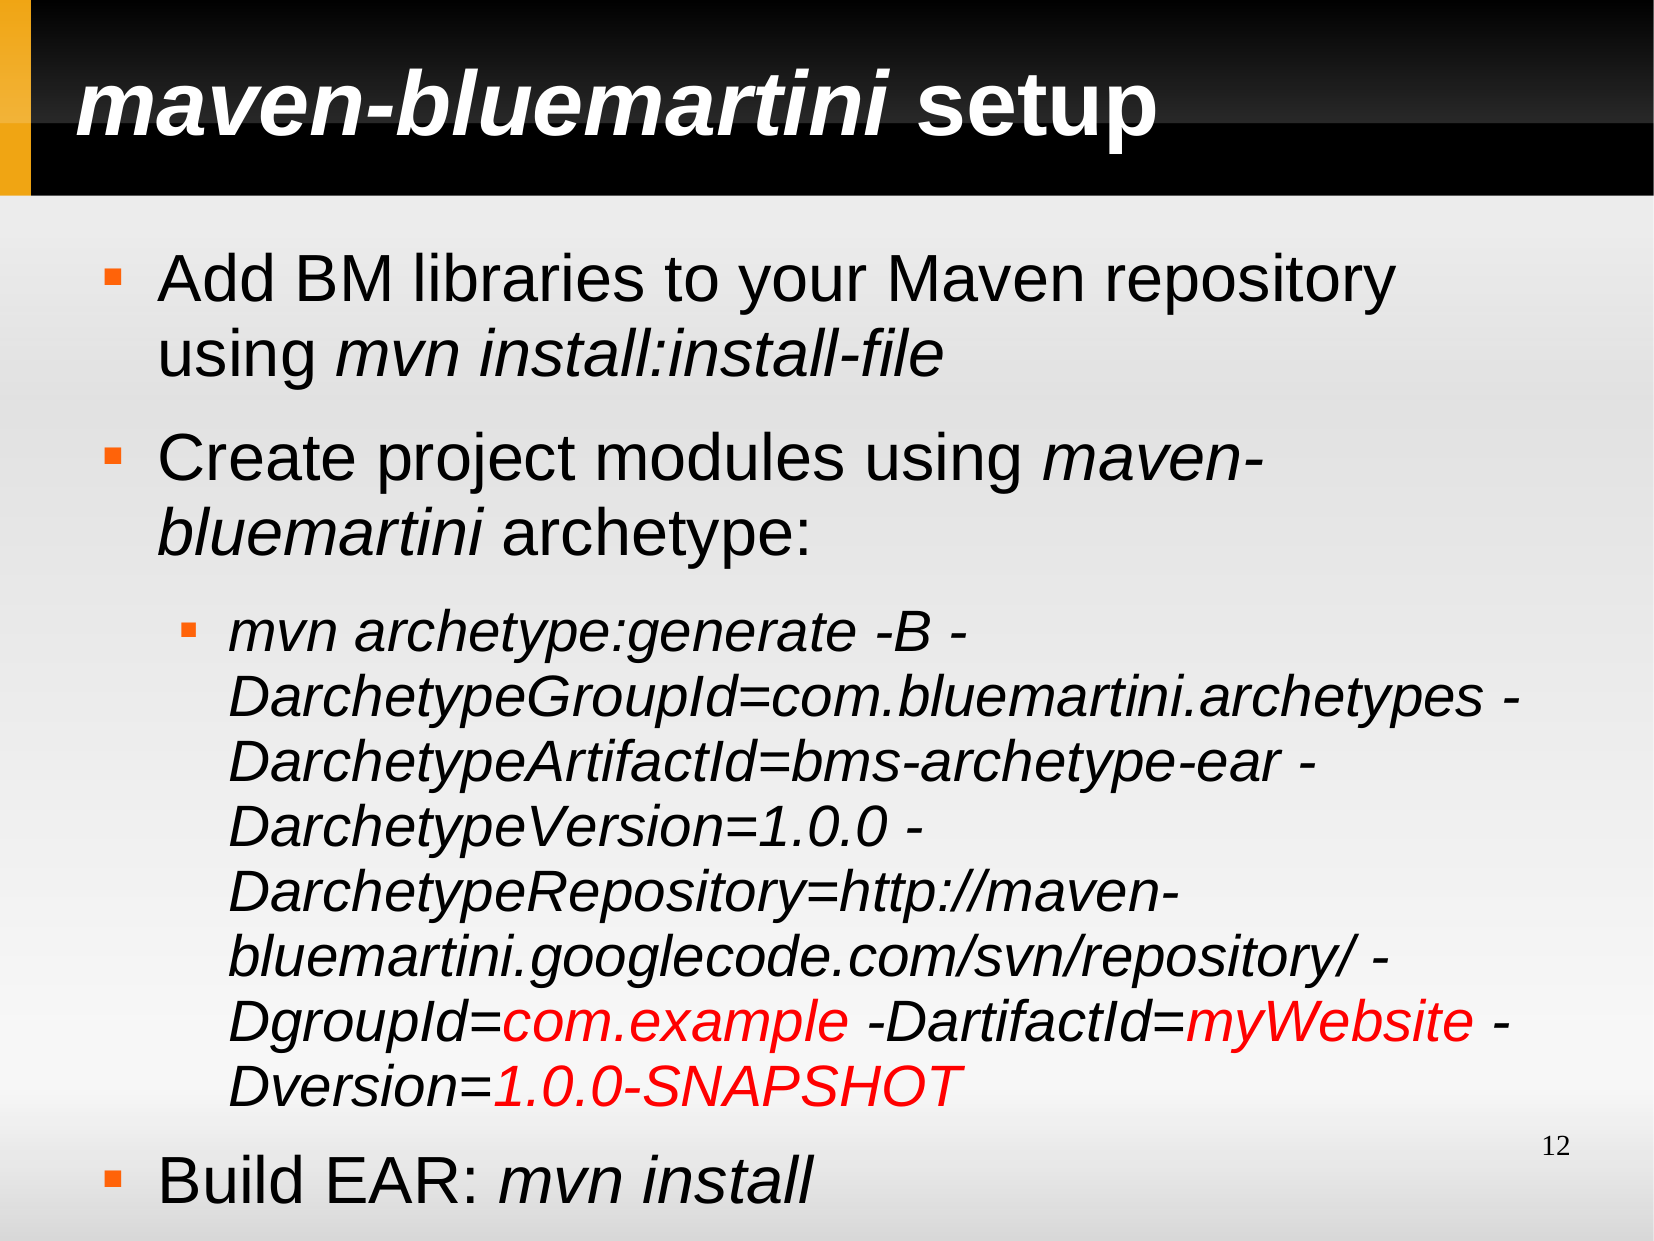

# maven-bluemartini setup
Add BM libraries to your Maven repository using mvn install:install-file
Create project modules using maven-bluemartini archetype:
mvn archetype:generate -B -DarchetypeGroupId=com.bluemartini.archetypes -DarchetypeArtifactId=bms-archetype-ear -DarchetypeVersion=1.0.0 -DarchetypeRepository=http://maven-bluemartini.googlecode.com/svn/repository/ -DgroupId=com.example -DartifactId=myWebsite -Dversion=1.0.0-SNAPSHOT
Build EAR: mvn install
12